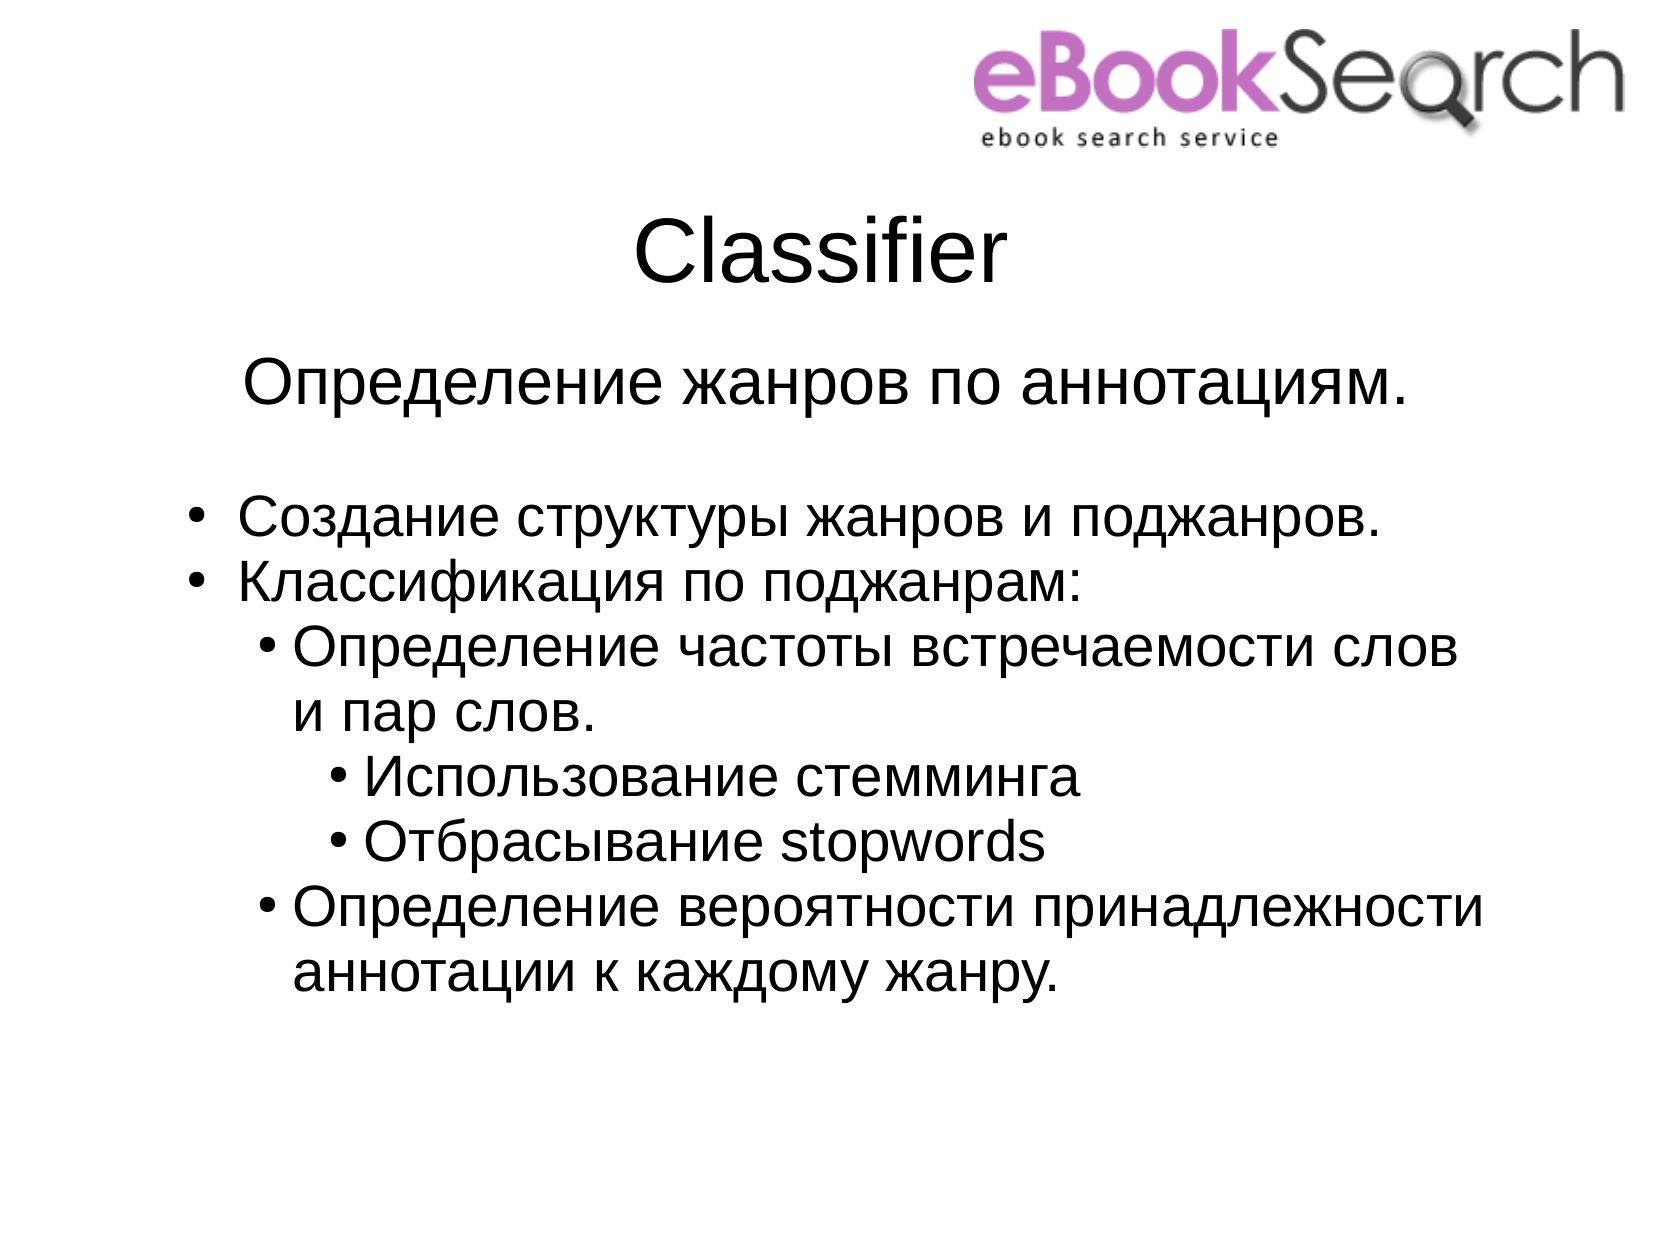

# Classifier
Определение жанров по аннотациям.
 Создание структуры жанров и поджанров.
 Классификация по поджанрам:
Определение частоты встречаемости слов
и пар слов.
Использование стемминга
Отбрасывание stopwords
Определение вероятности принадлежности
аннотации к каждому жанру.